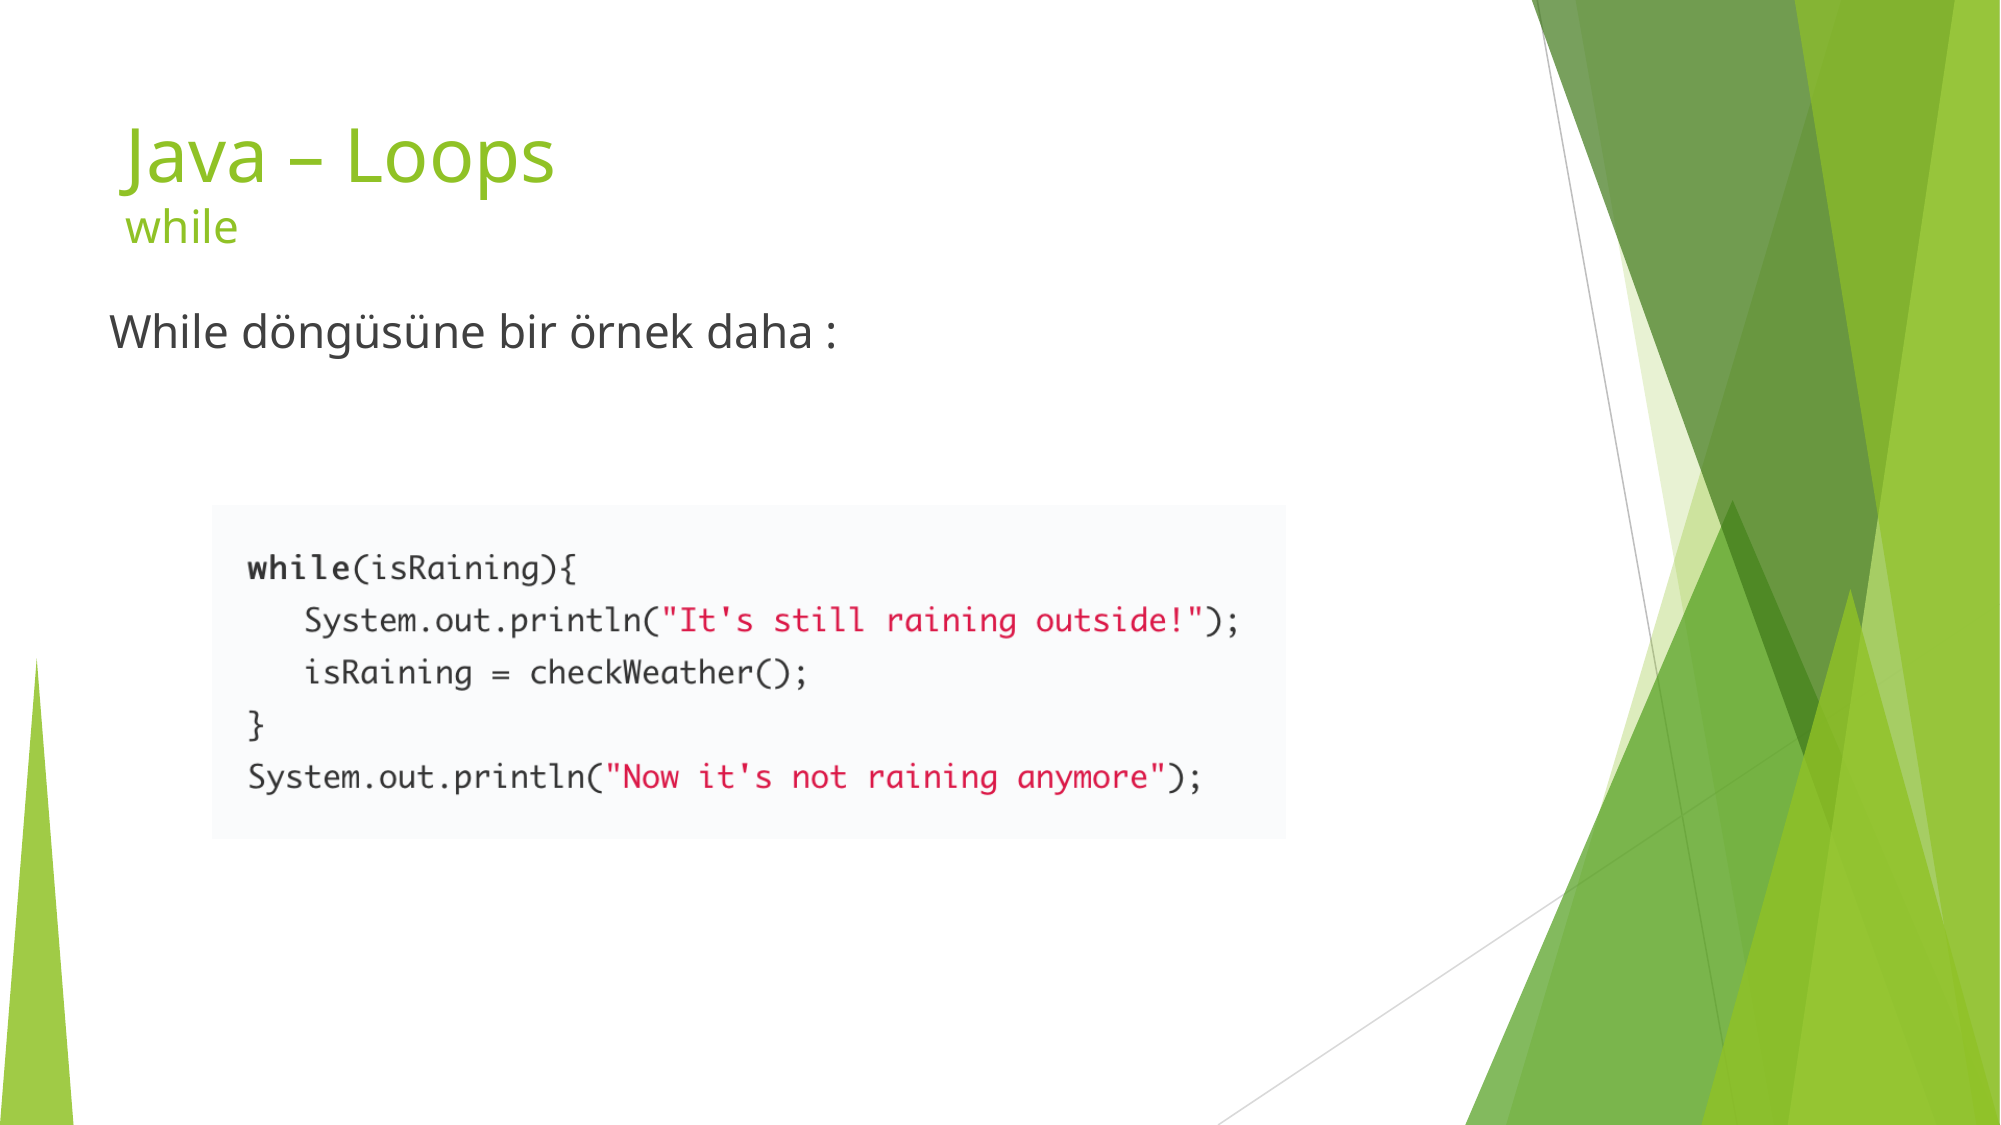

# Java – Loops while
While döngüsüne bir örnek daha :